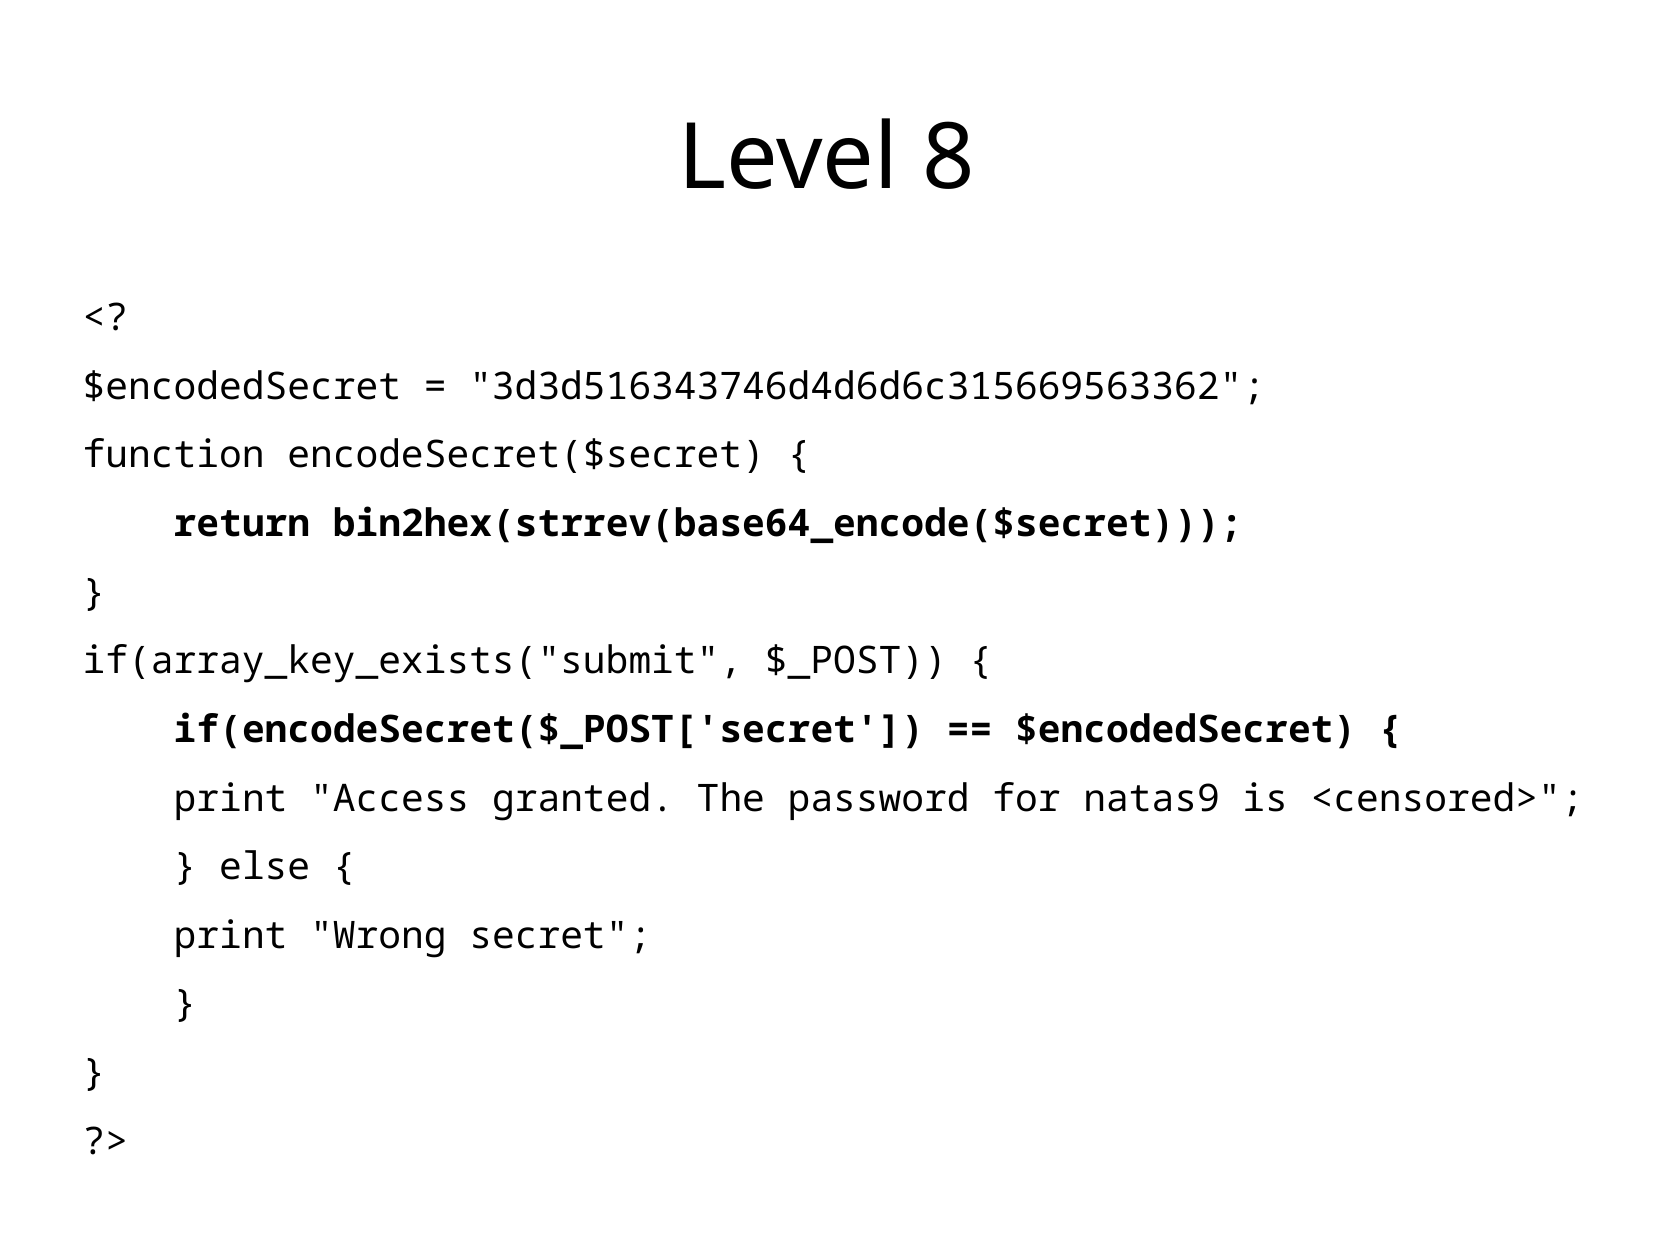

# Level 8
<?
$encodedSecret = "3d3d516343746d4d6d6c315669563362";
function encodeSecret($secret) {
 return bin2hex(strrev(base64_encode($secret)));
}
if(array_key_exists("submit", $_POST)) {
 if(encodeSecret($_POST['secret']) == $encodedSecret) {
 print "Access granted. The password for natas9 is <censored>";
 } else {
 print "Wrong secret";
 }
}
?>